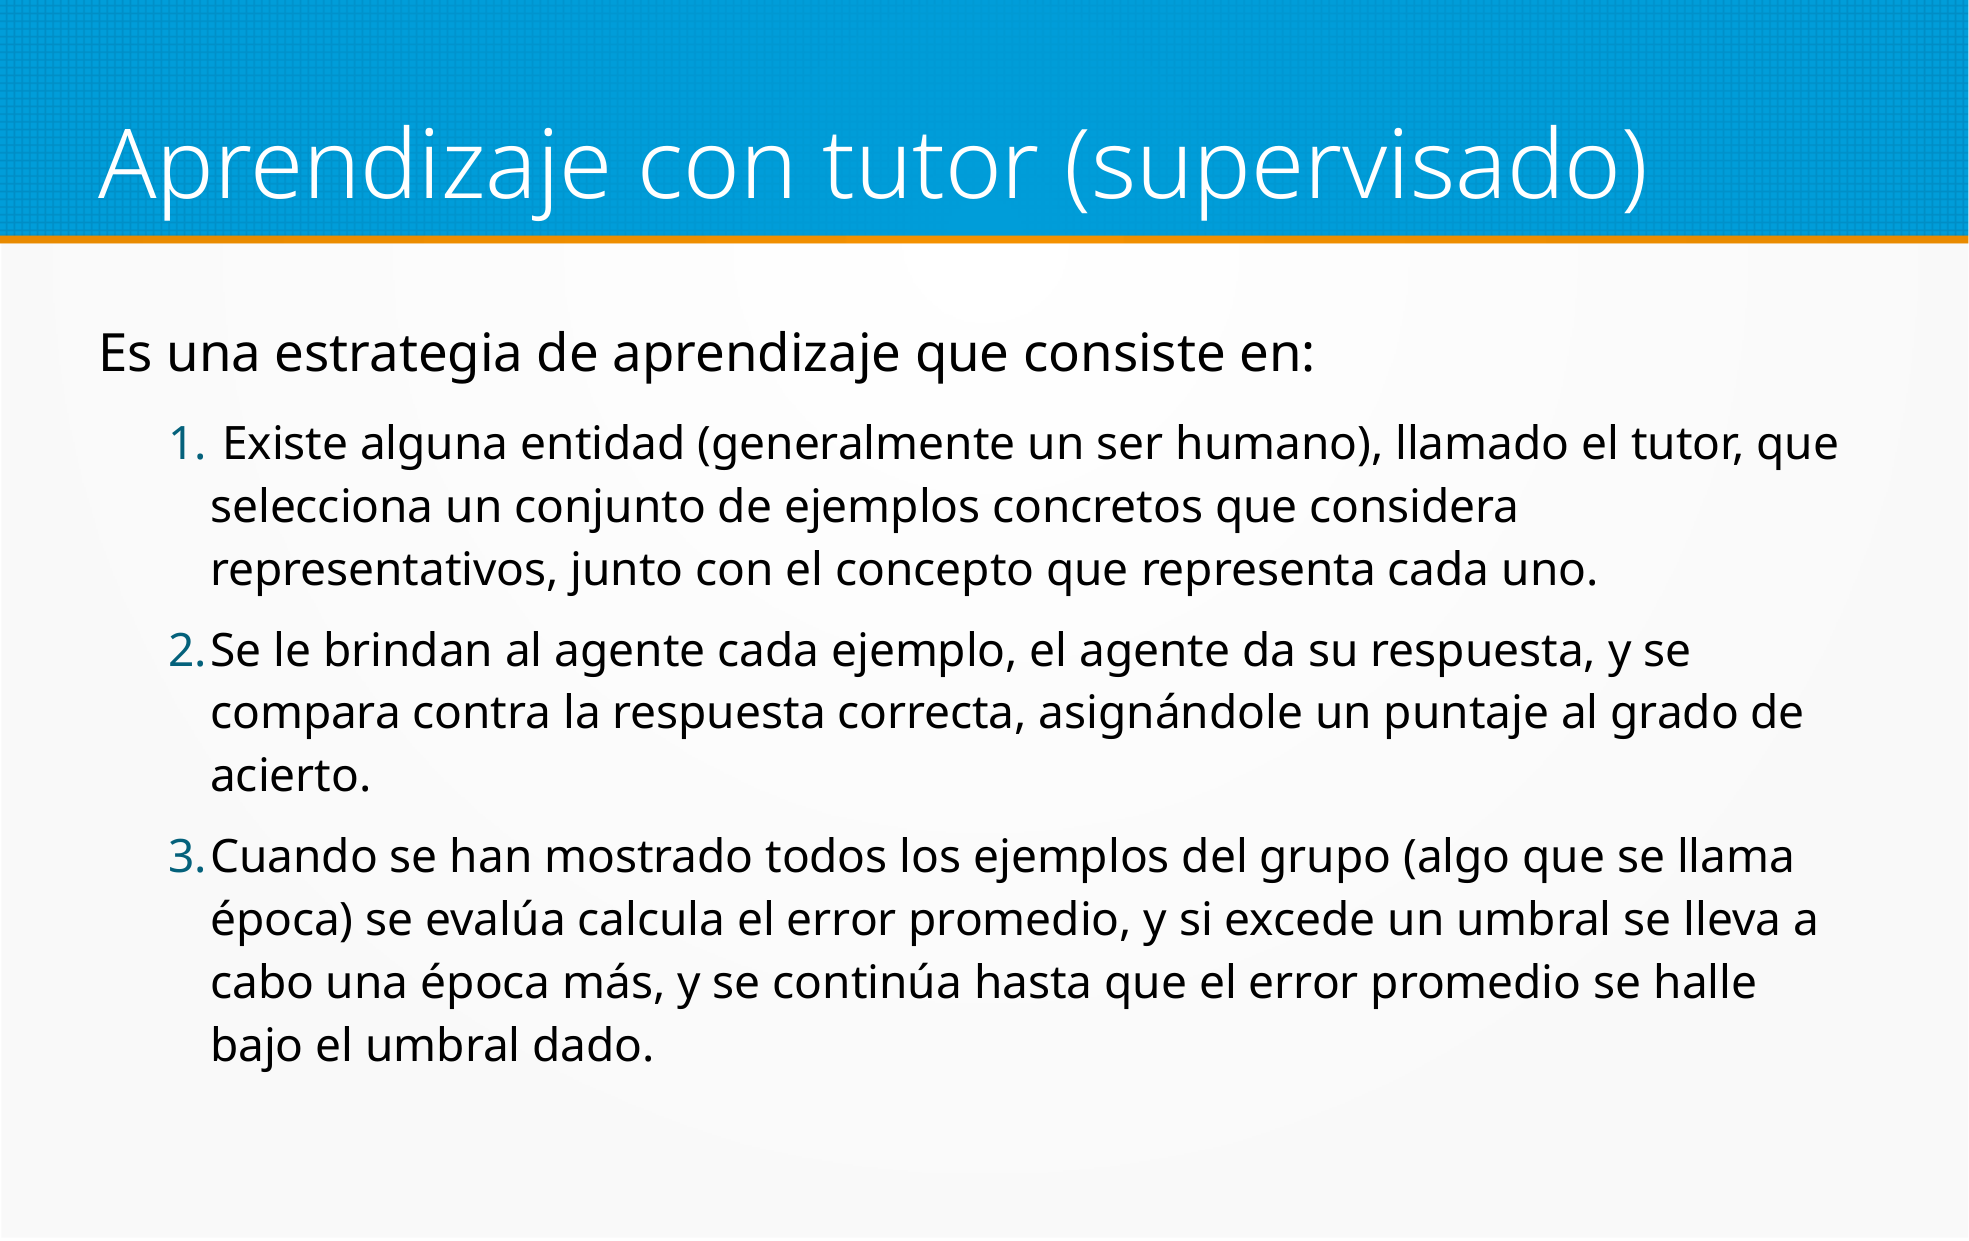

# Aprendizaje con tutor (supervisado)
Es una estrategia de aprendizaje que consiste en:
 Existe alguna entidad (generalmente un ser humano), llamado el tutor, que selecciona un conjunto de ejemplos concretos que considera representativos, junto con el concepto que representa cada uno.
Se le brindan al agente cada ejemplo, el agente da su respuesta, y se compara contra la respuesta correcta, asignándole un puntaje al grado de acierto.
Cuando se han mostrado todos los ejemplos del grupo (algo que se llama época) se evalúa calcula el error promedio, y si excede un umbral se lleva a cabo una época más, y se continúa hasta que el error promedio se halle bajo el umbral dado.